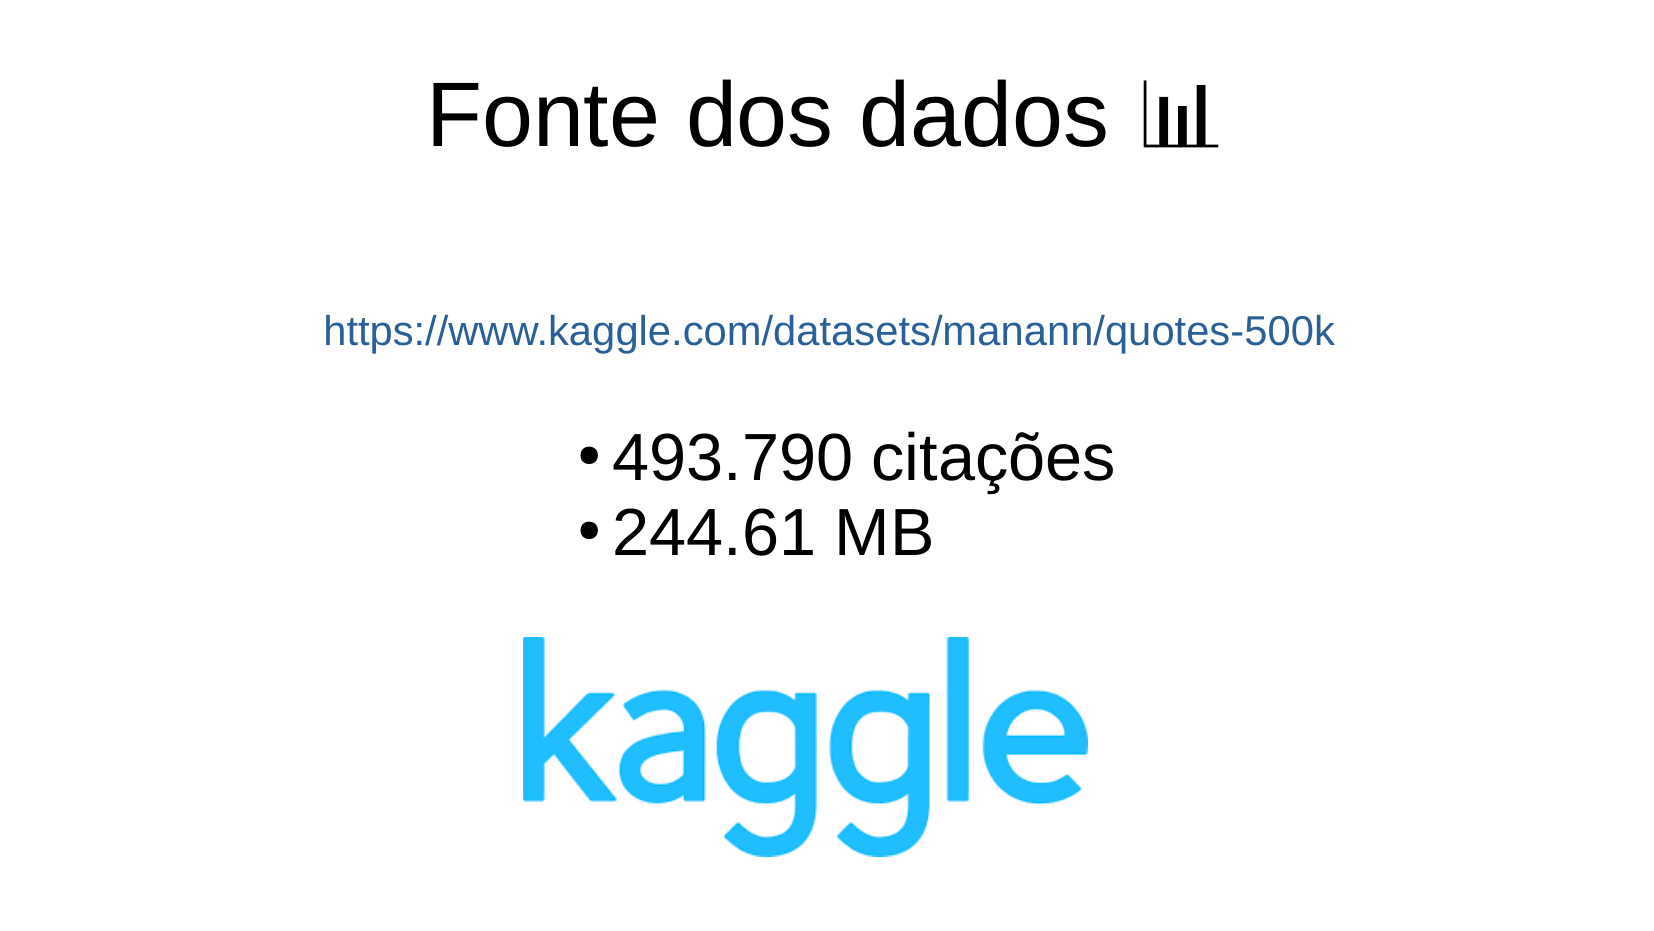

# Fonte dos dados 📊
https://www.kaggle.com/datasets/manann/quotes-500k
493.790 citações
244.61 MB